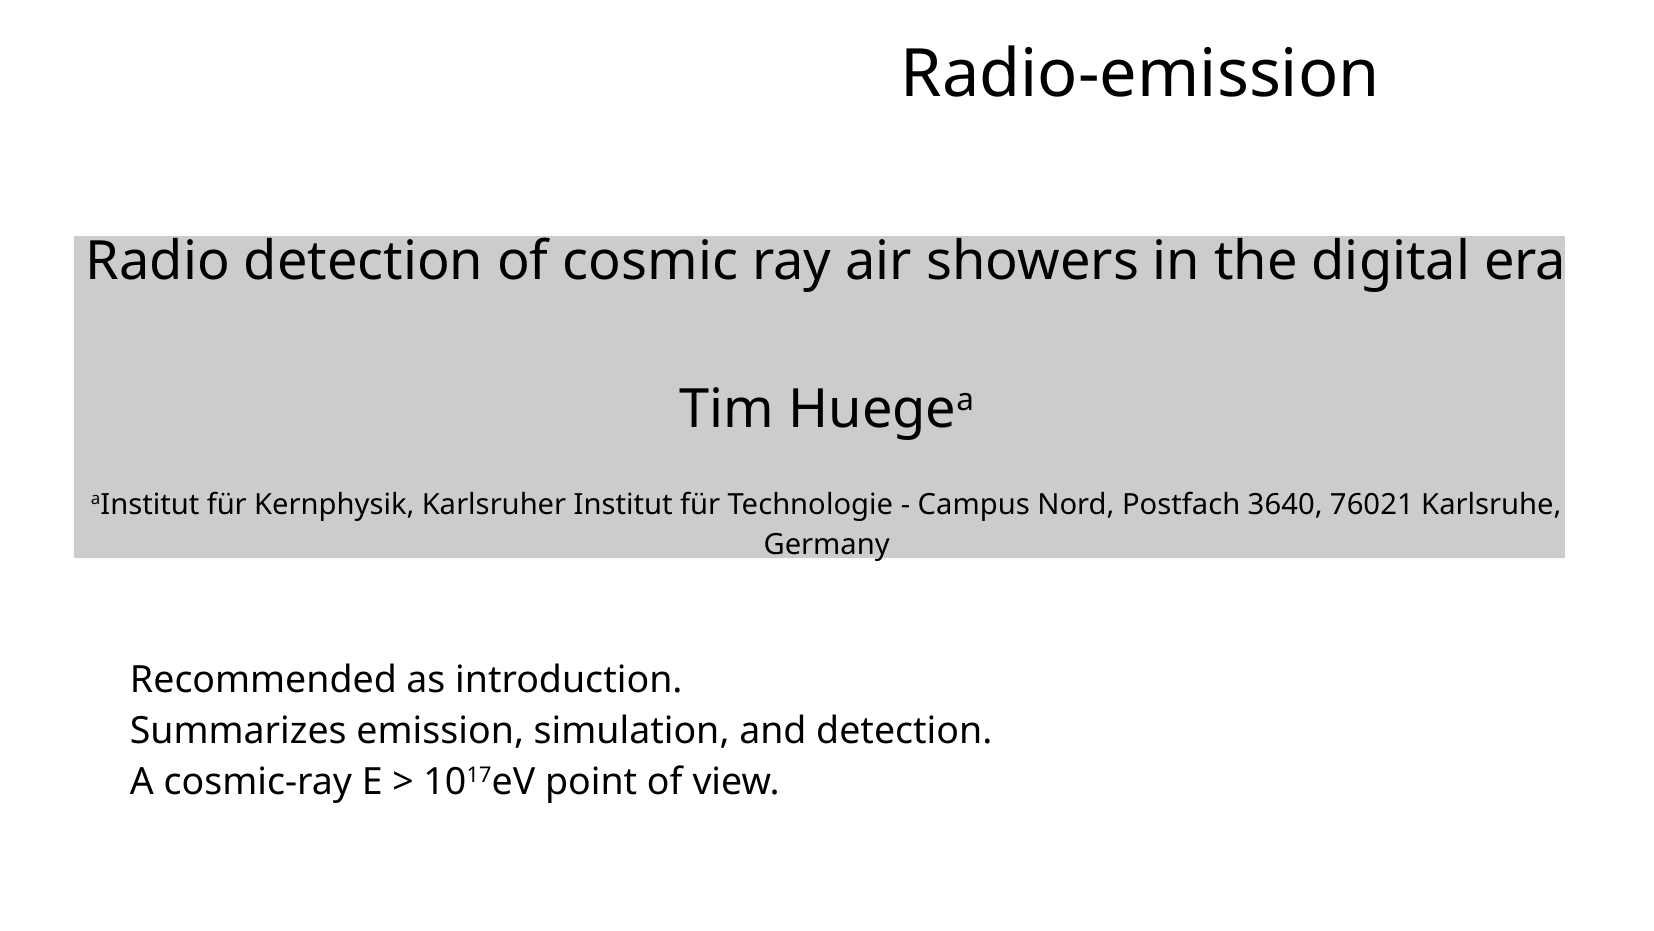

Radio-emission
# Radio detection of cosmic ray air showers in the digital era Tim Huegea aInstitut für Kernphysik, Karlsruher Institut für Technologie - Campus Nord, Postfach 3640, 76021 Karlsruhe, Germany
Recommended as introduction.
Summarizes emission, simulation, and detection.
A cosmic-ray E > 1017eV point of view.